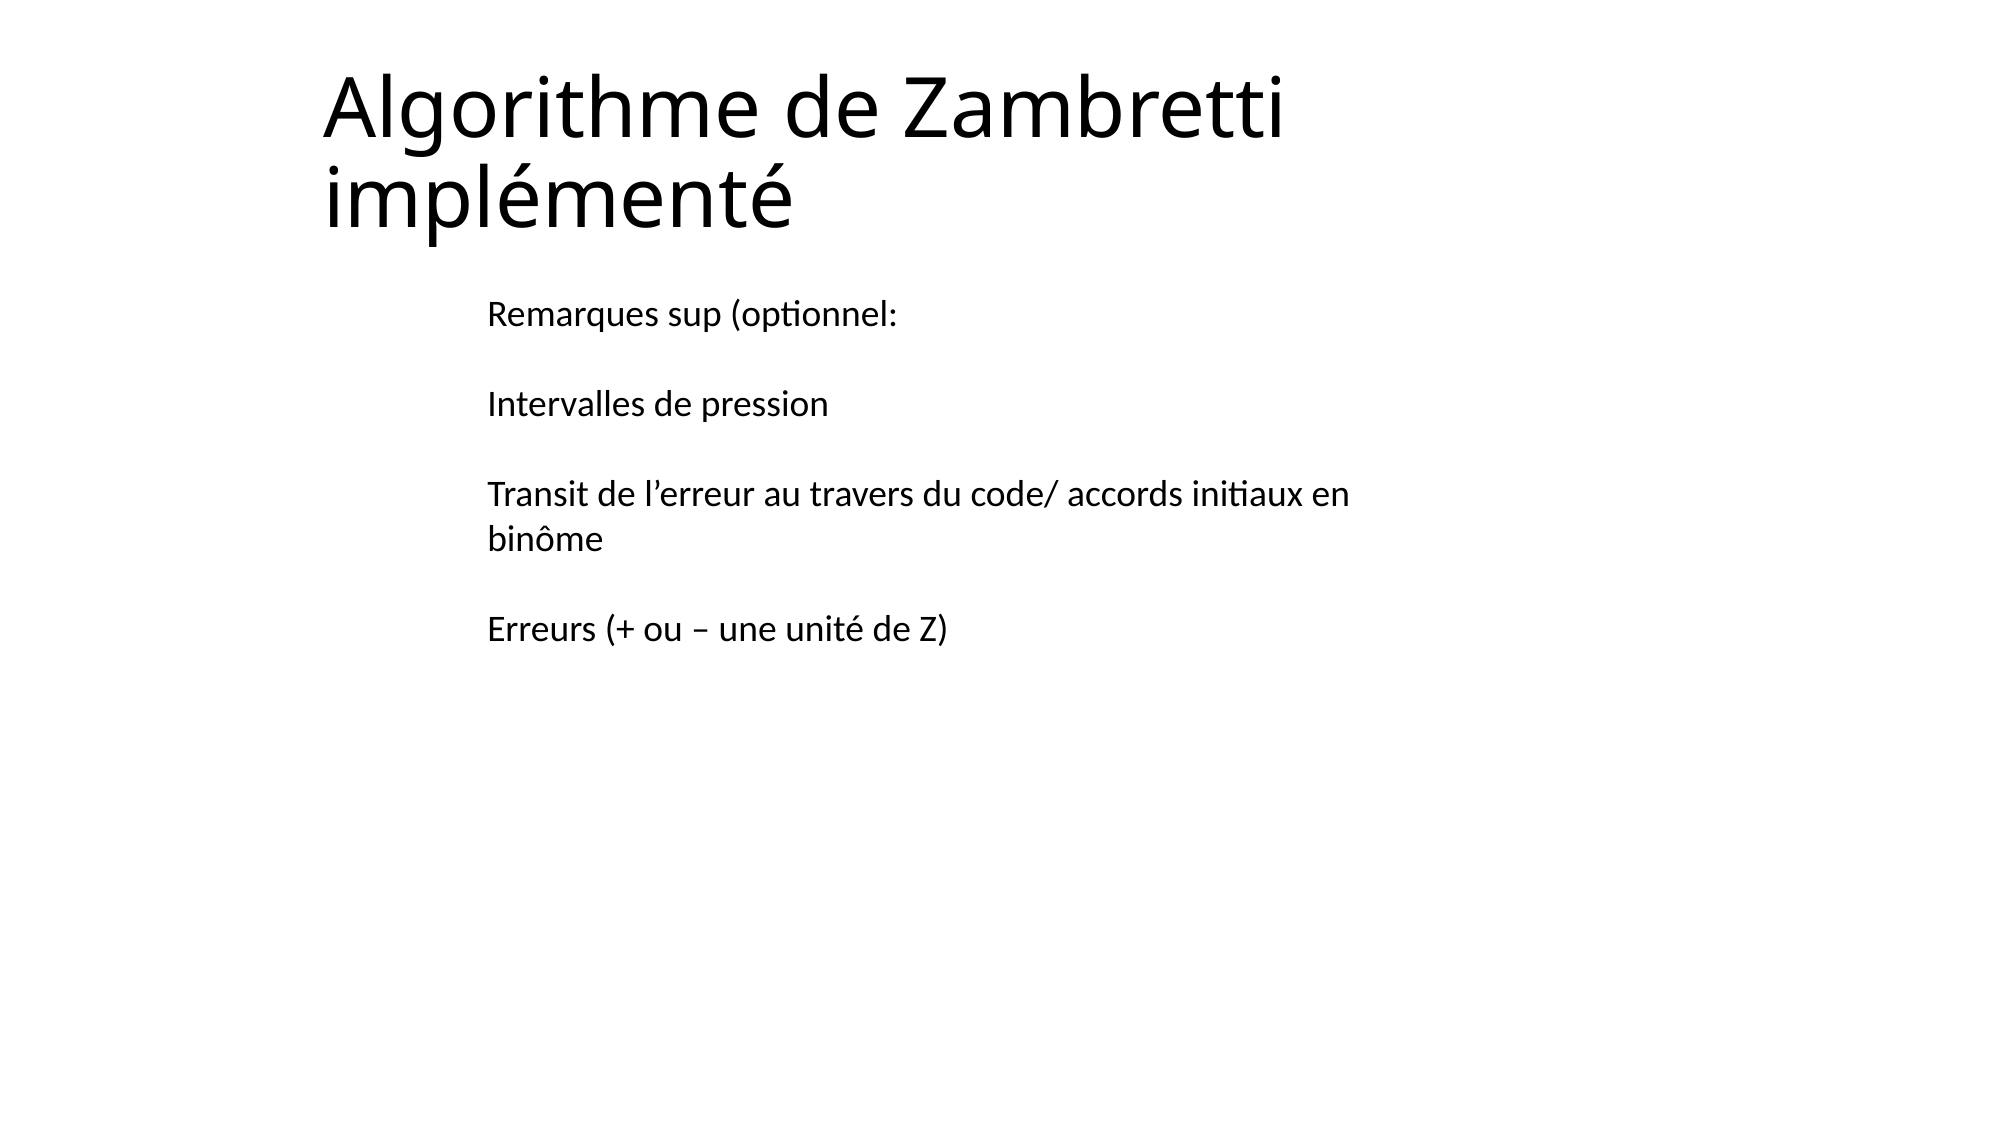

# Algorithme de Zambretti implémenté
Remarques sup (optionnel:
Intervalles de pression
Transit de l’erreur au travers du code/ accords initiaux en binôme
Erreurs (+ ou – une unité de Z)